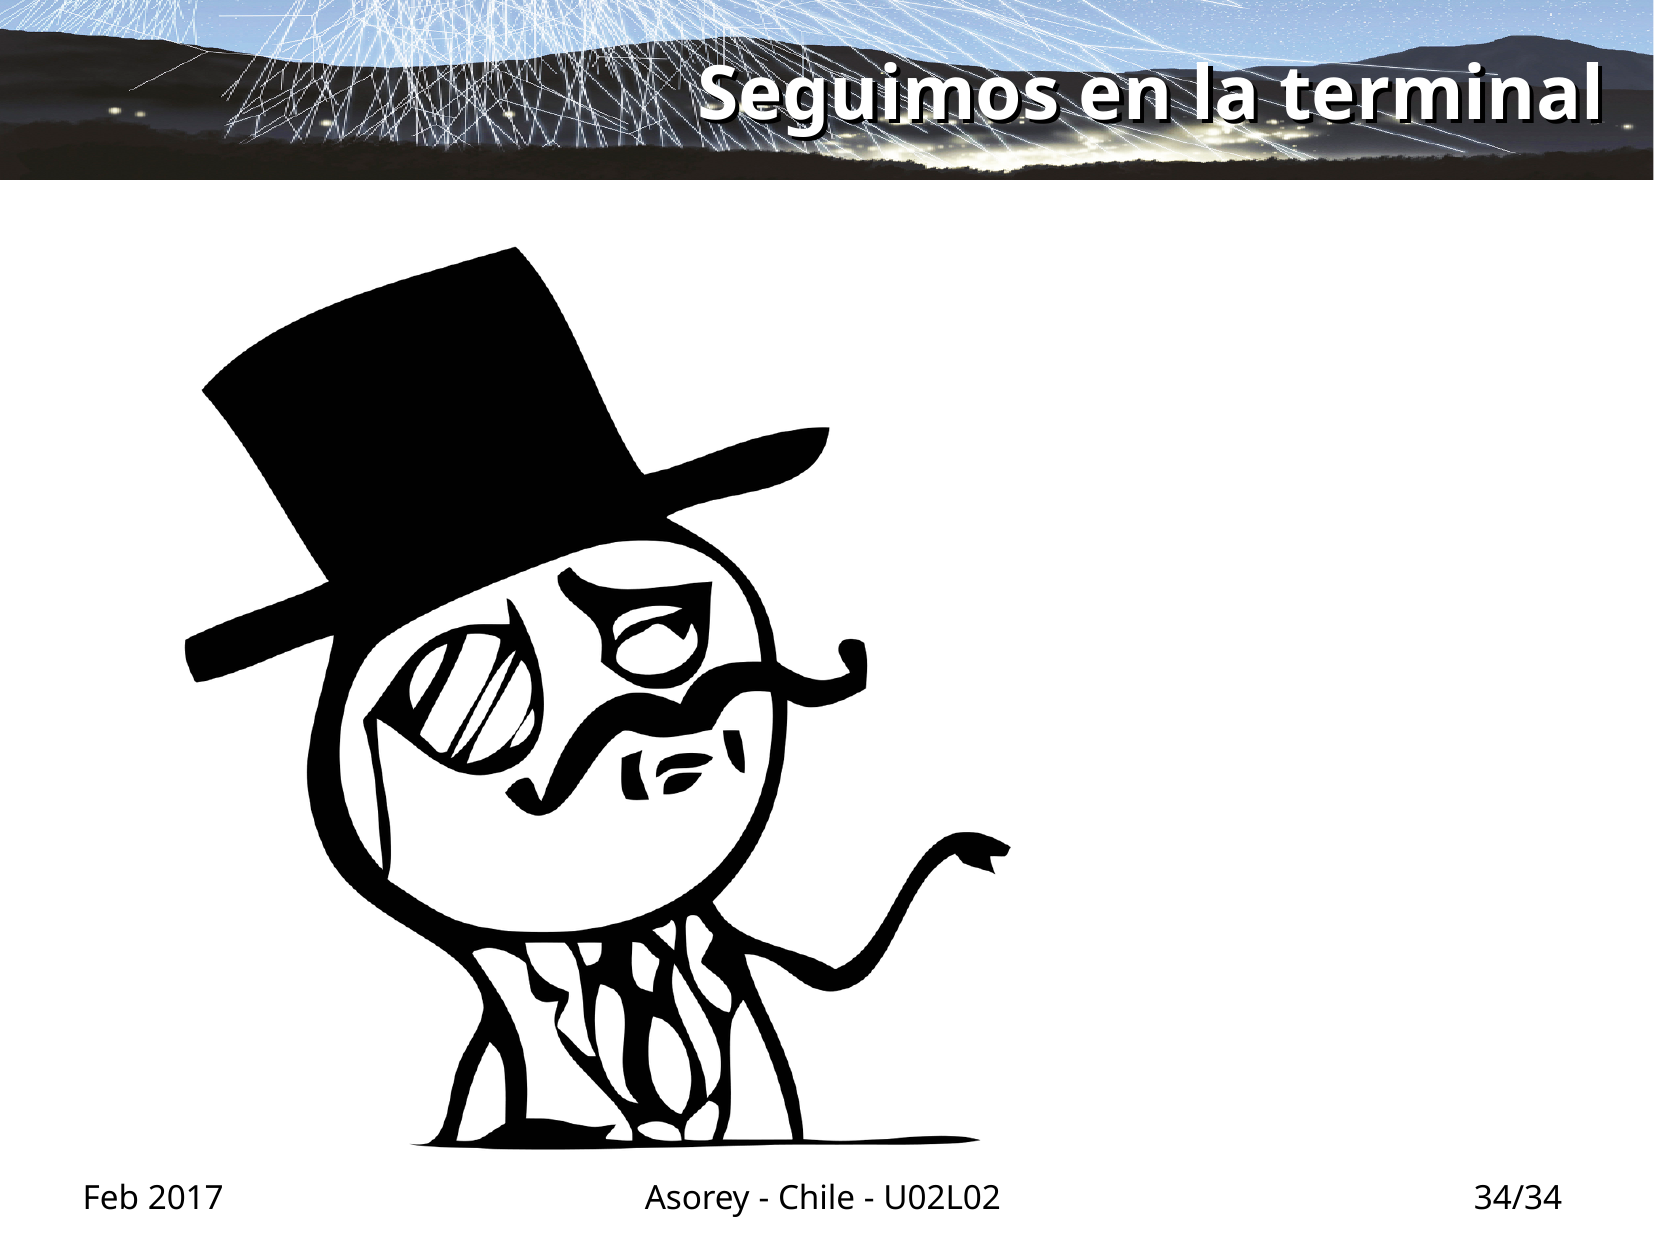

# Seguimos en la terminal
Feb 2017
Asorey - Chile - U02L02
34